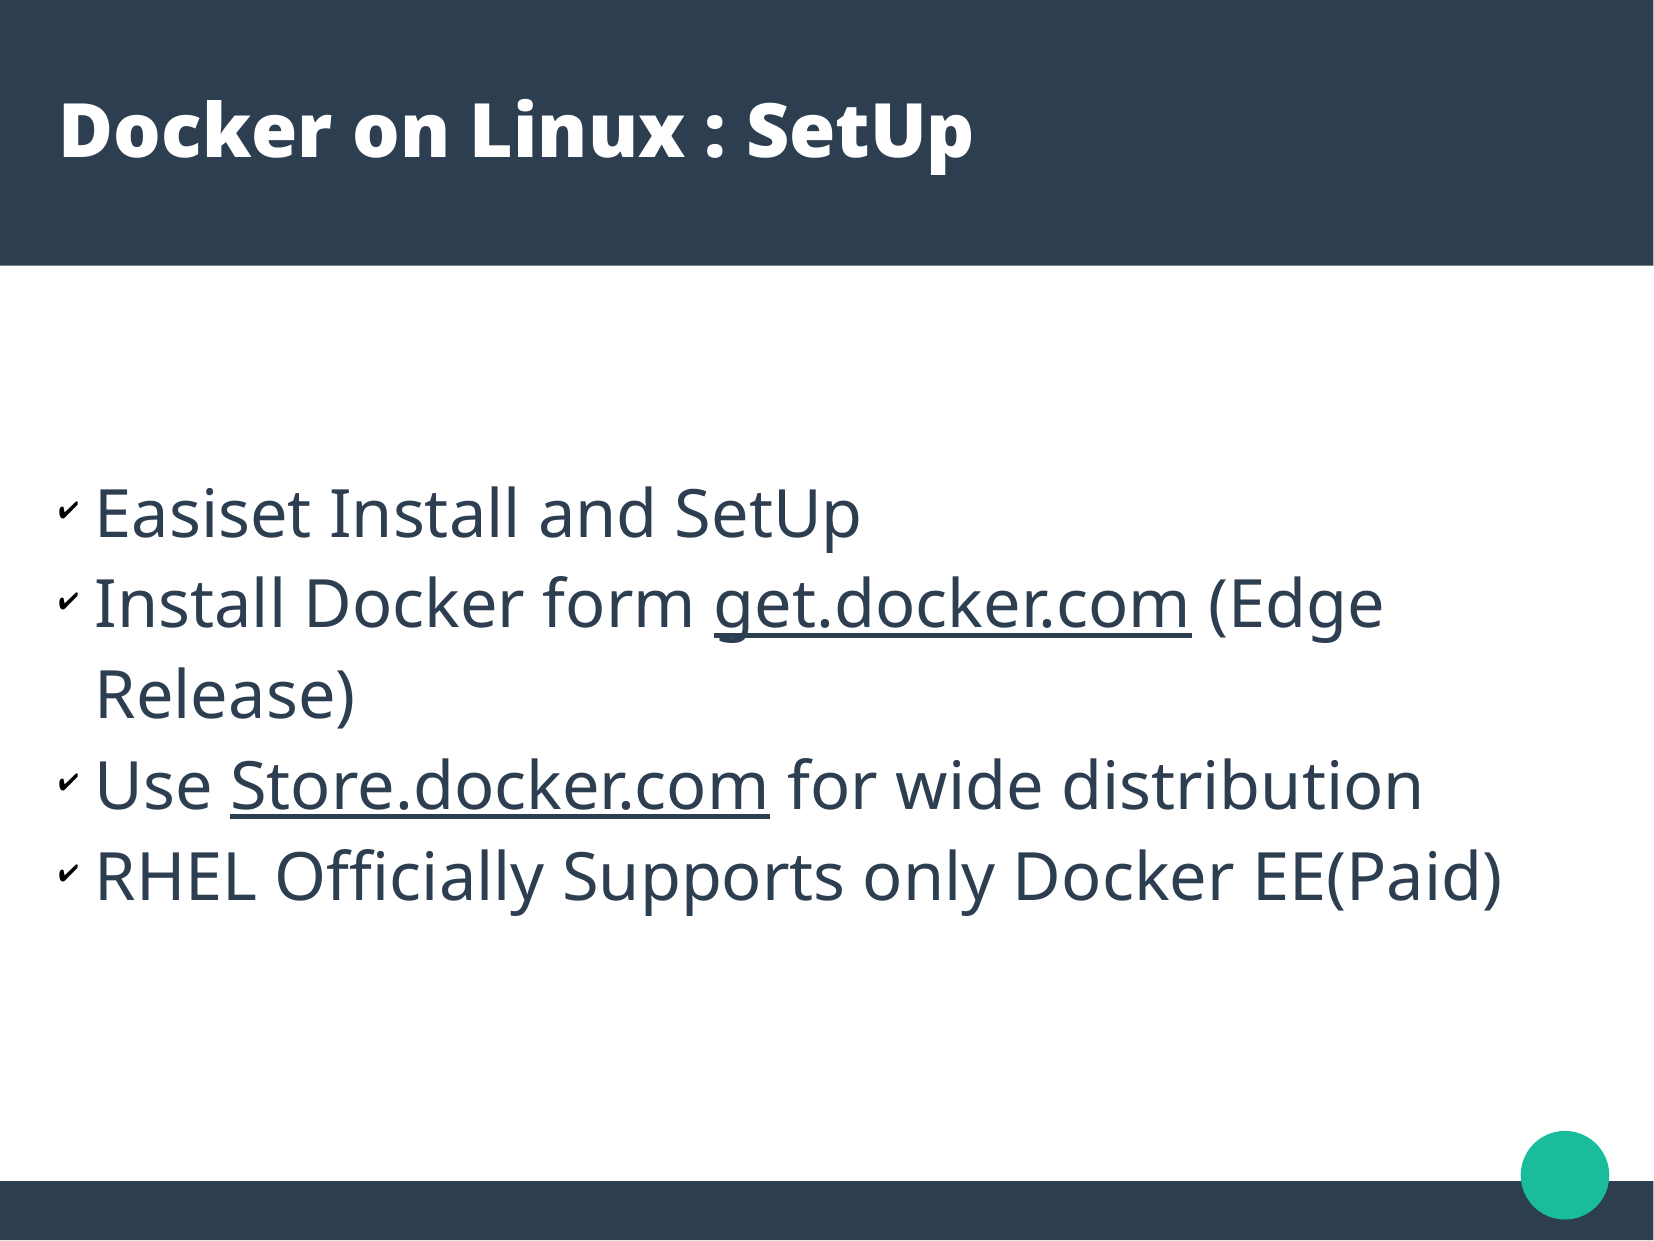

# Docker on Linux : SetUp
Easiset Install and SetUp
Install Docker form get.docker.com (Edge Release)
Use Store.docker.com for wide distribution
RHEL Officially Supports only Docker EE(Paid)